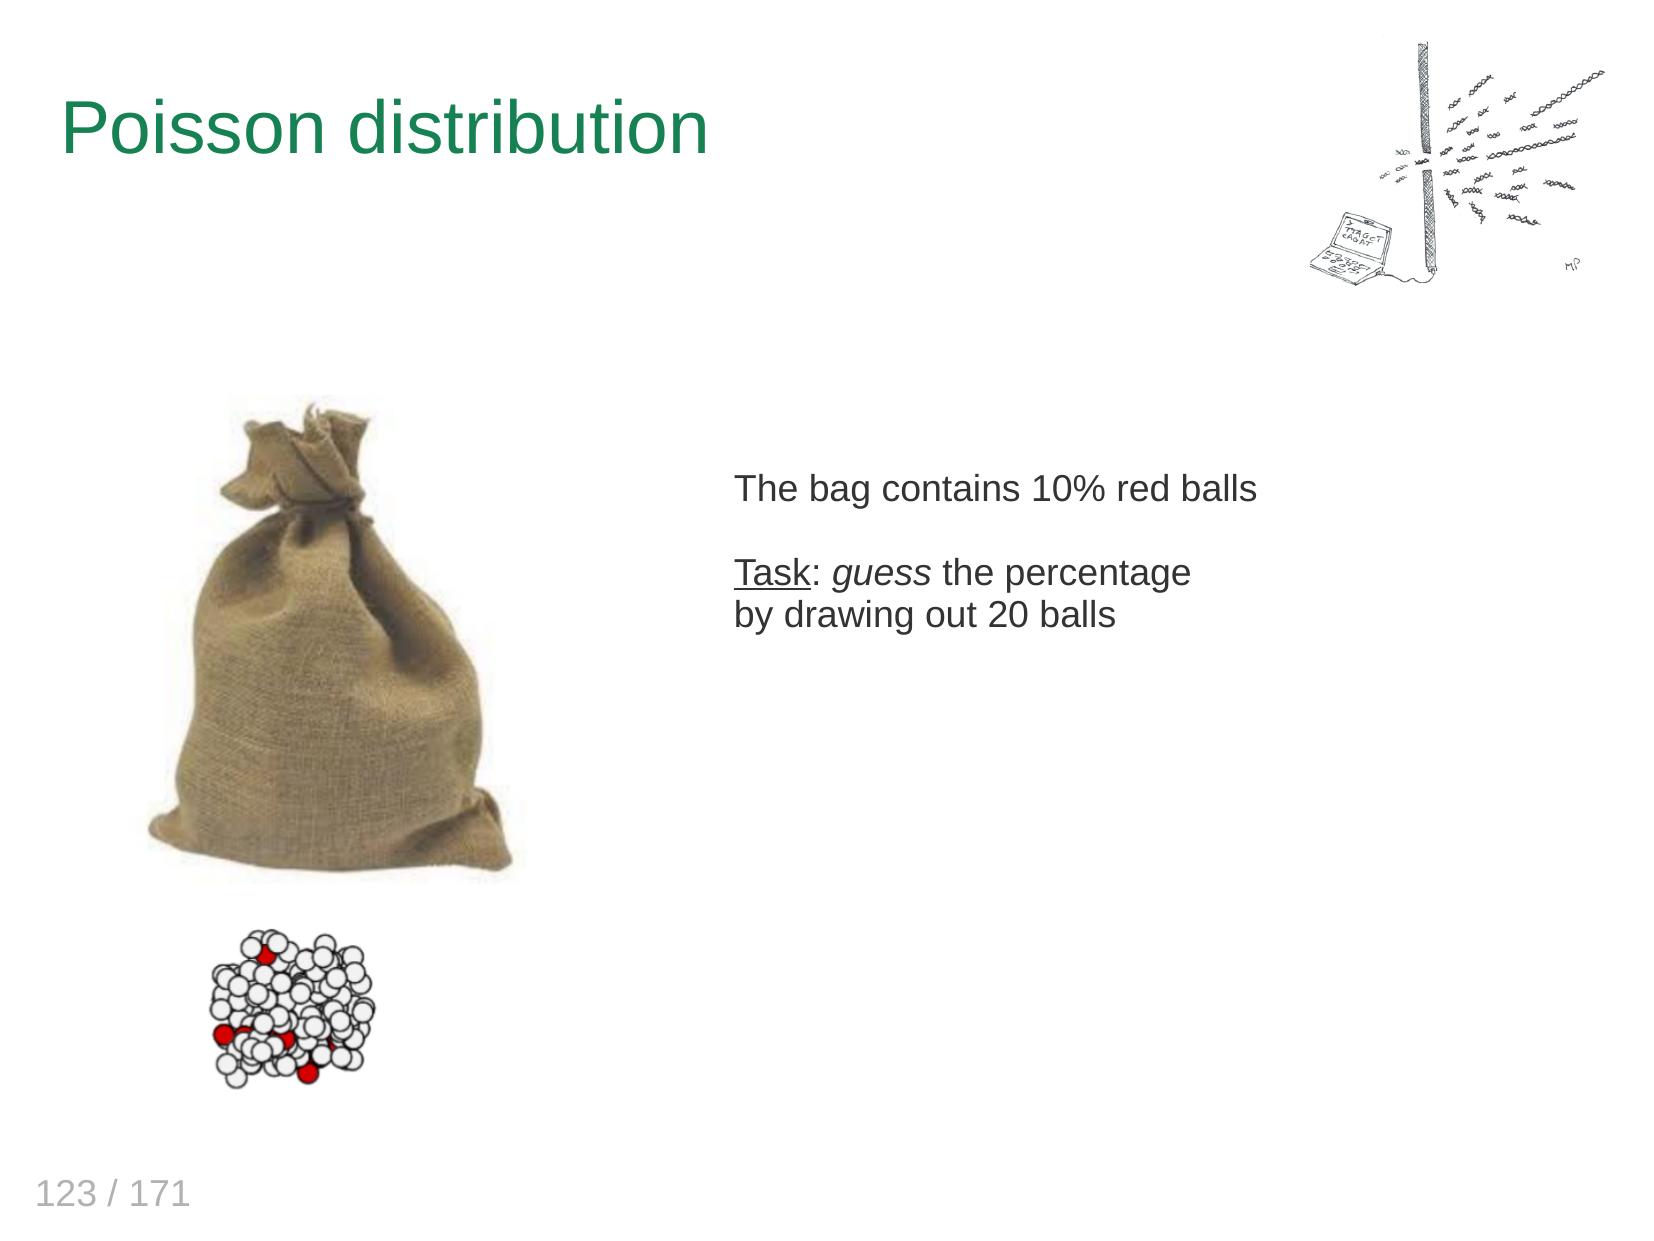

# Poisson distribution
The bag contains 10% red balls
Task: guess the percentage
by drawing out 20 balls